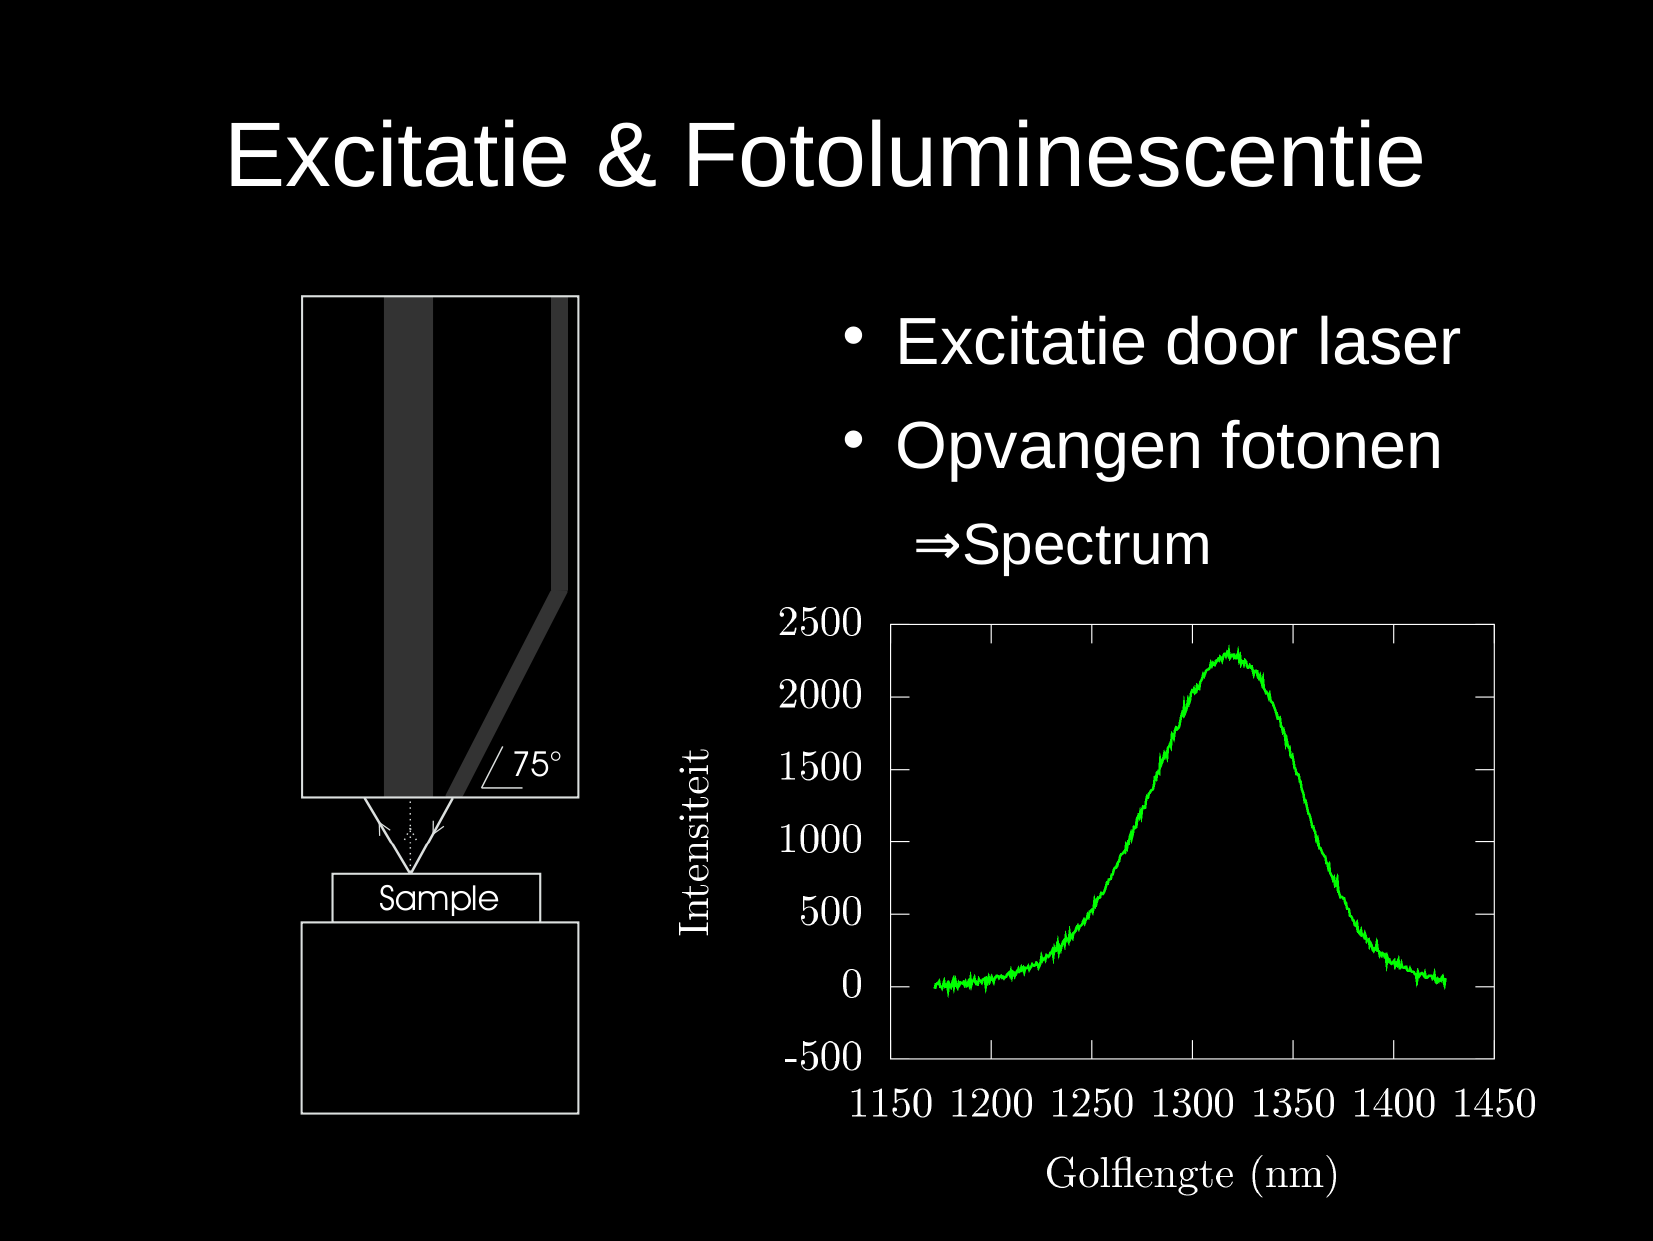

# Excitatie & Fotoluminescentie
Excitatie door laser
Opvangen fotonen
⇒Spectrum